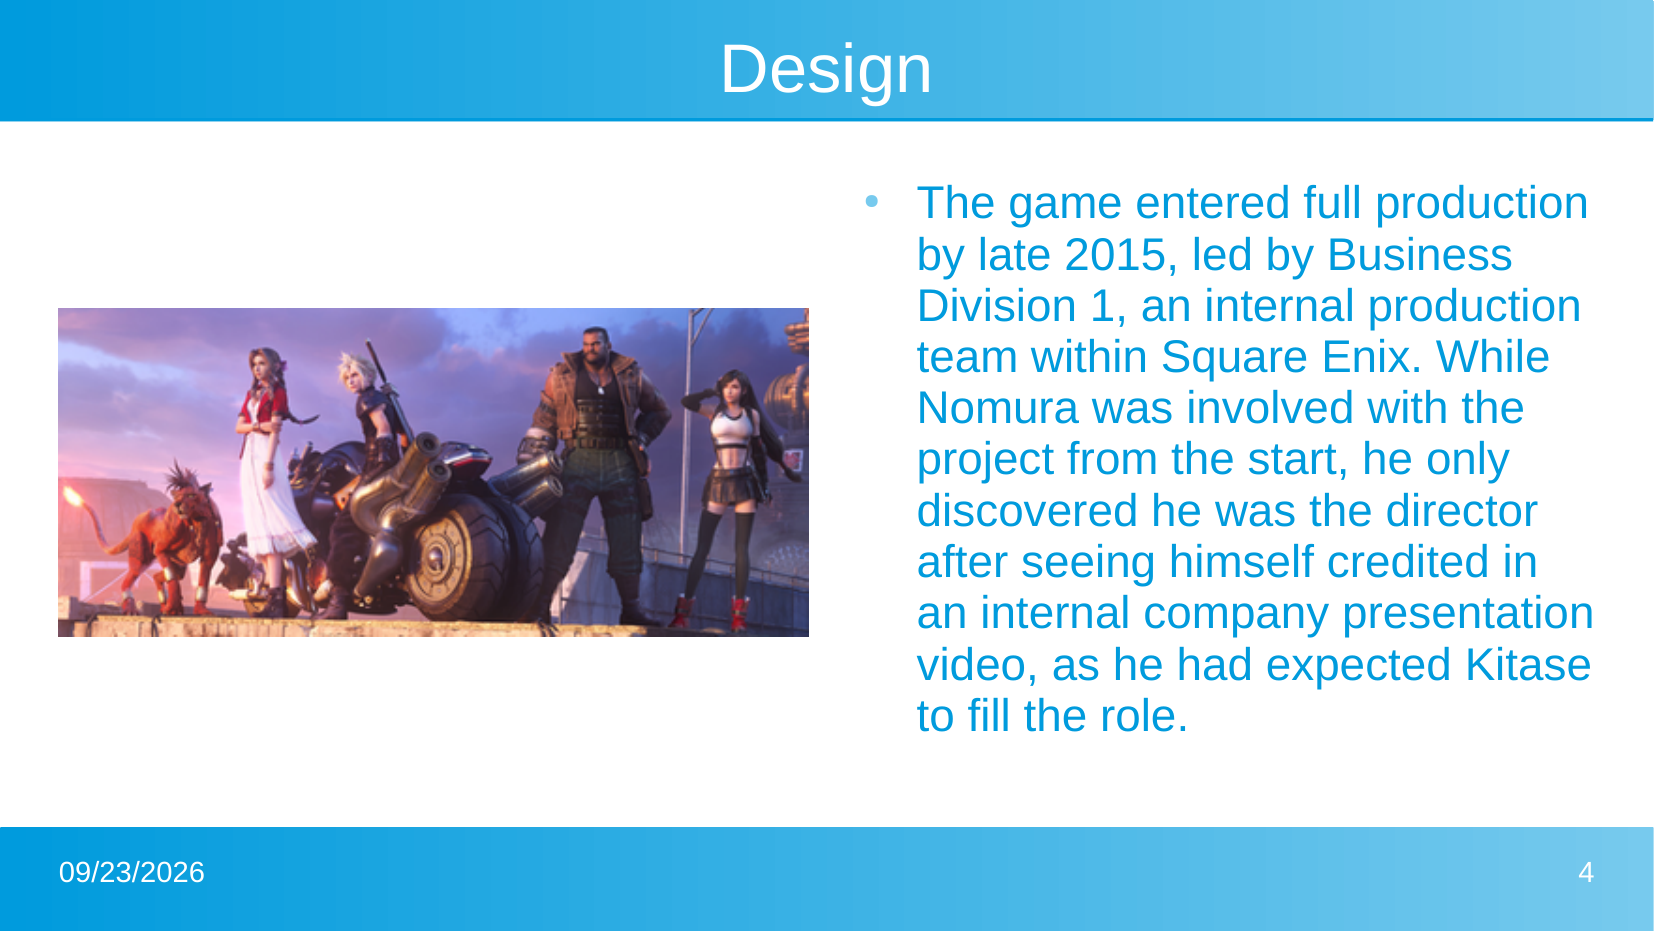

# Design
The game entered full production by late 2015, led by Business Division 1, an internal production team within Square Enix. While Nomura was involved with the project from the start, he only discovered he was the director after seeing himself credited in an internal company presentation video, as he had expected Kitase to fill the role.
4